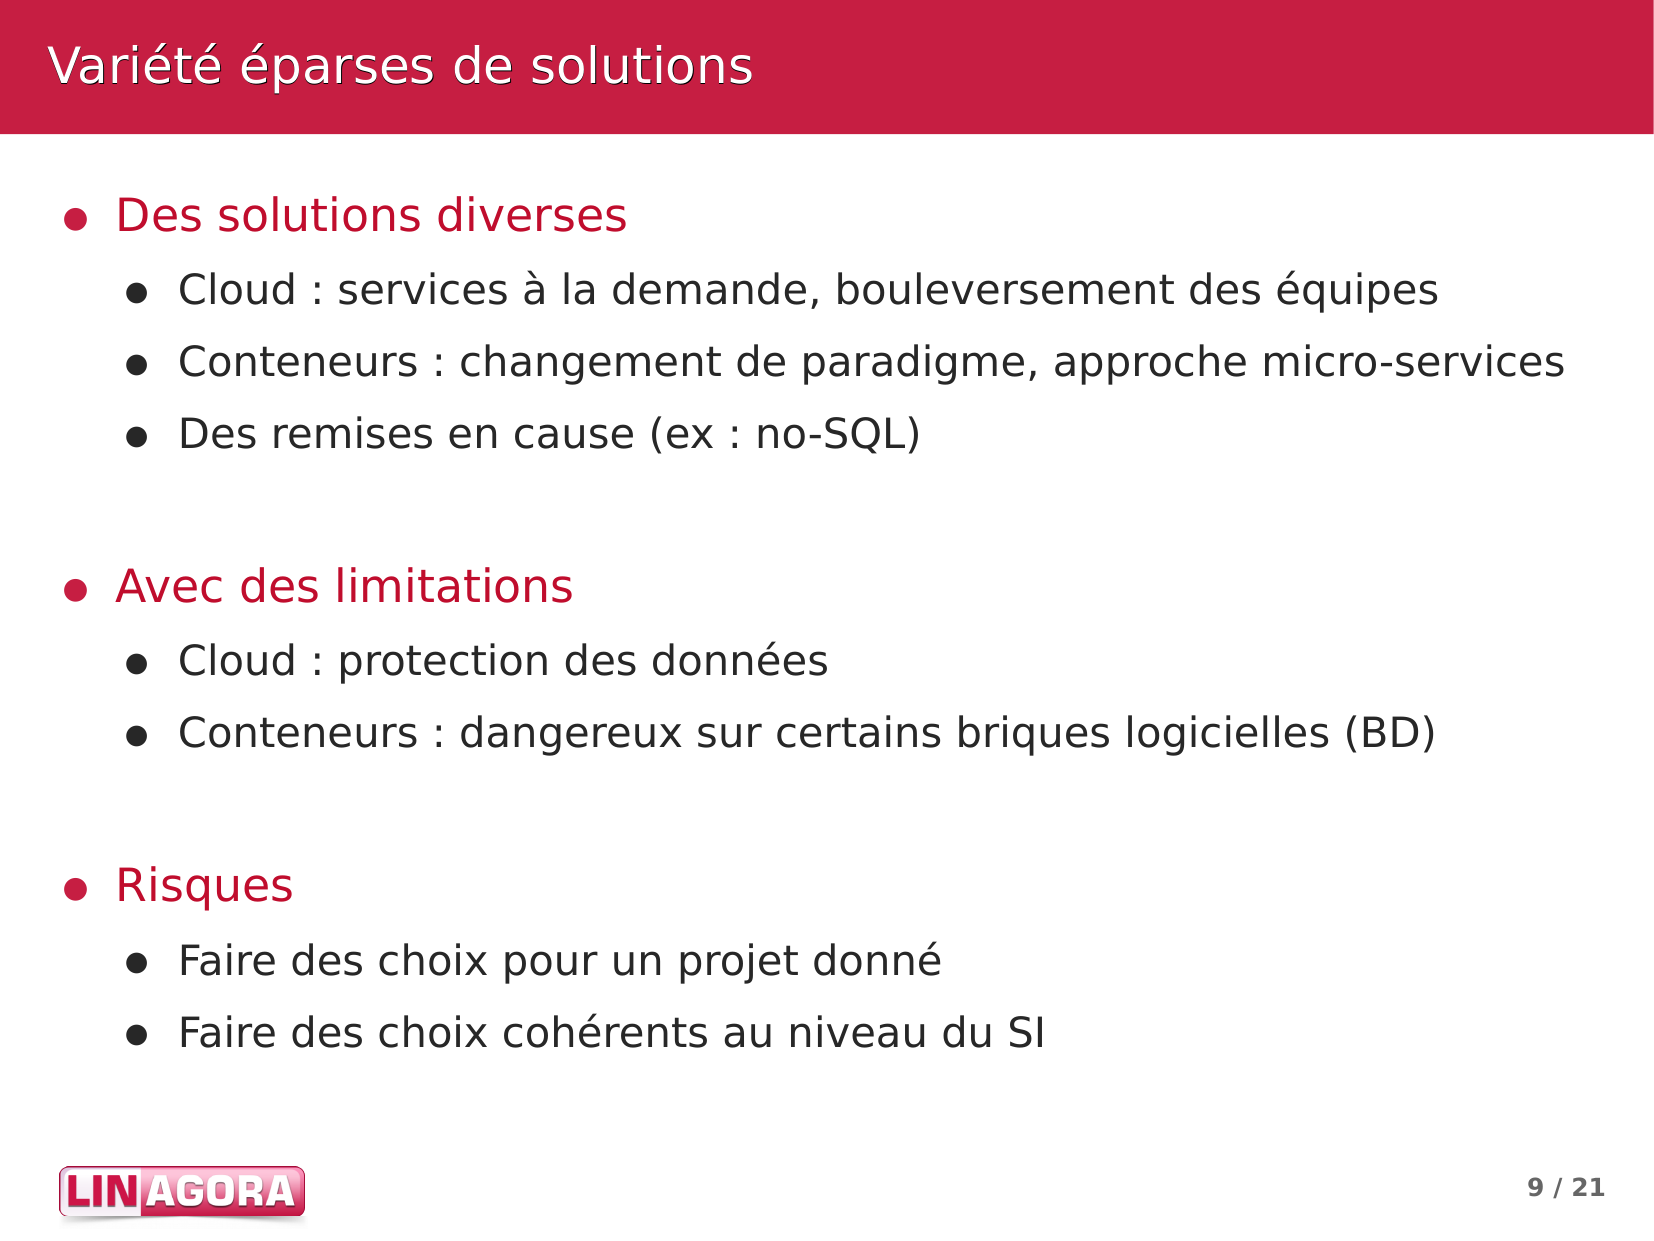

# Variété éparses de solutions
Des solutions diverses
Cloud : services à la demande, bouleversement des équipes
Conteneurs : changement de paradigme, approche micro-services
Des remises en cause (ex : no-SQL)
Avec des limitations
Cloud : protection des données
Conteneurs : dangereux sur certains briques logicielles (BD)
Risques
Faire des choix pour un projet donné
Faire des choix cohérents au niveau du SI